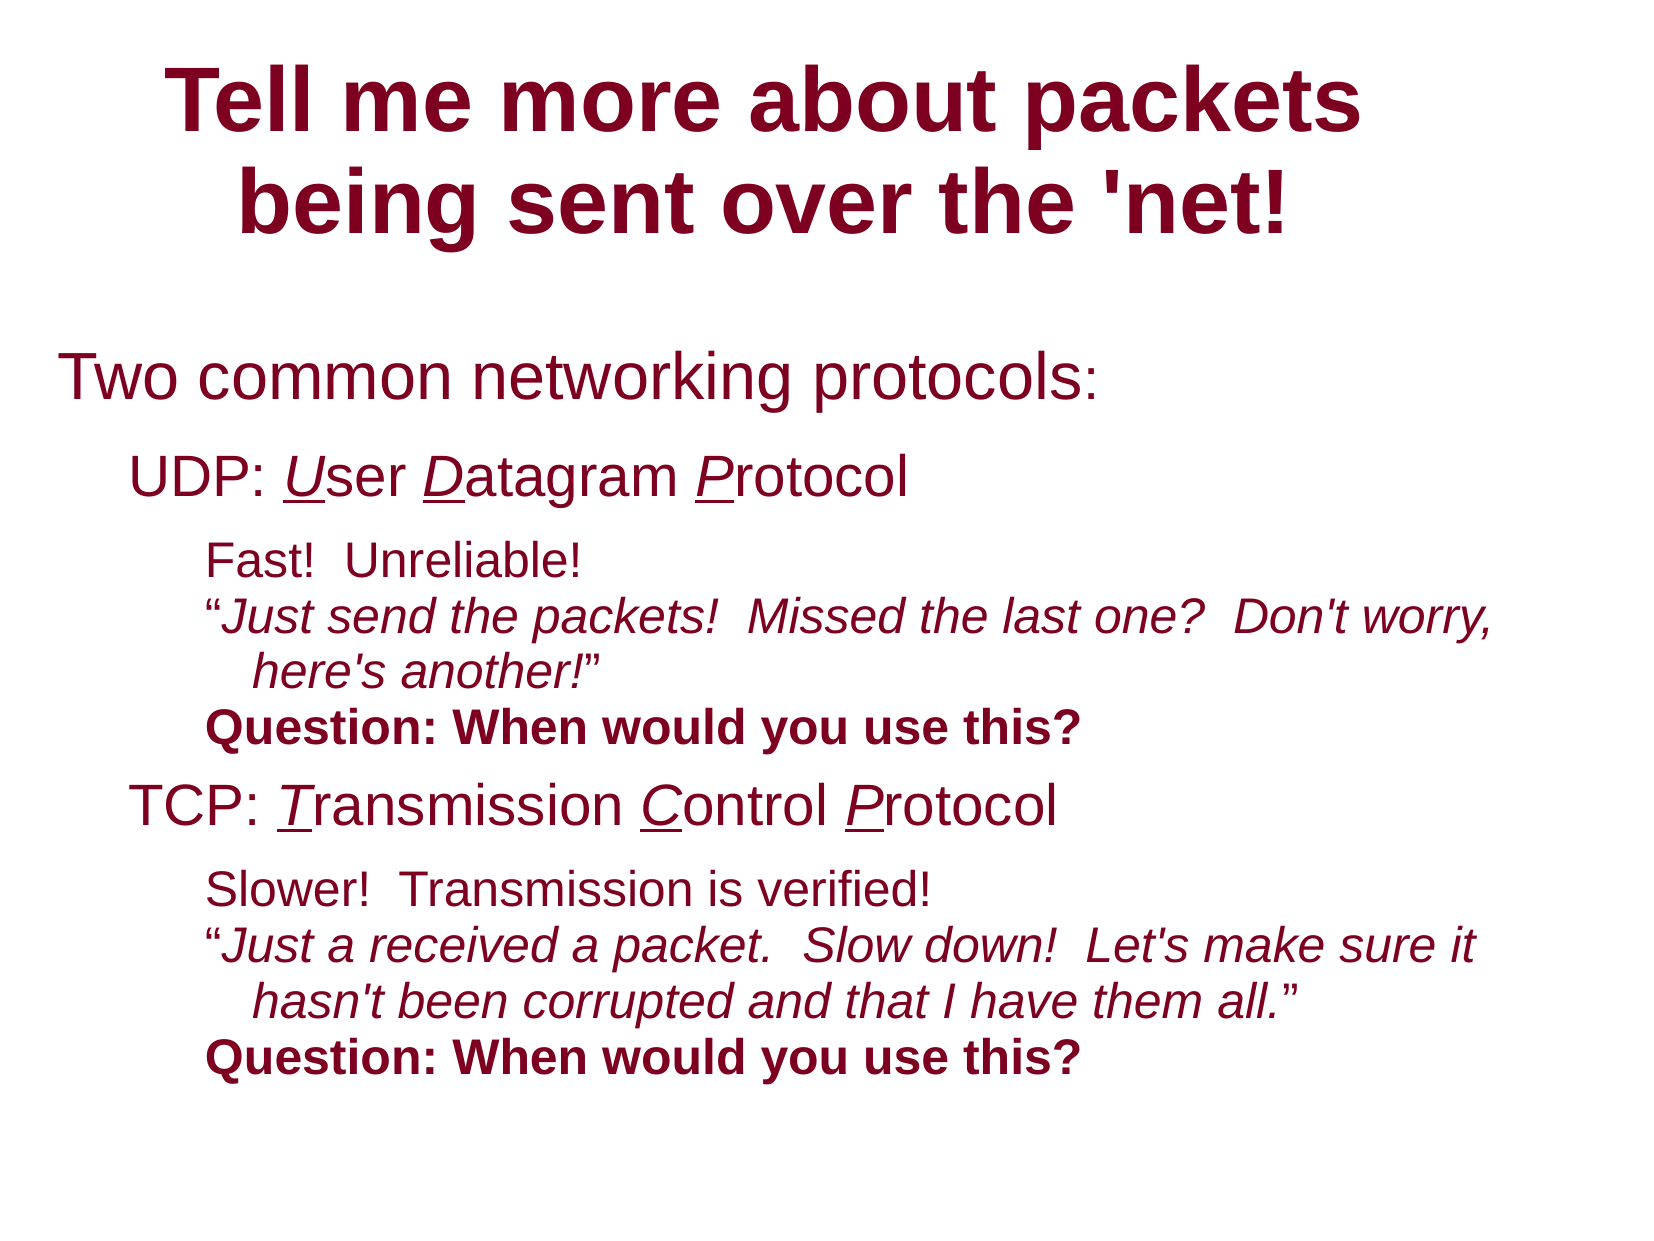

# Tell me more about packets being sent over the 'net!
Two common networking protocols:
UDP: User Datagram Protocol
Fast! Unreliable!
“Just send the packets! Missed the last one? Don't worry, here's another!”
Question: When would you use this?
TCP: Transmission Control Protocol
Slower! Transmission is verified!
“Just a received a packet. Slow down! Let's make sure it hasn't been corrupted and that I have them all.”
Question: When would you use this?